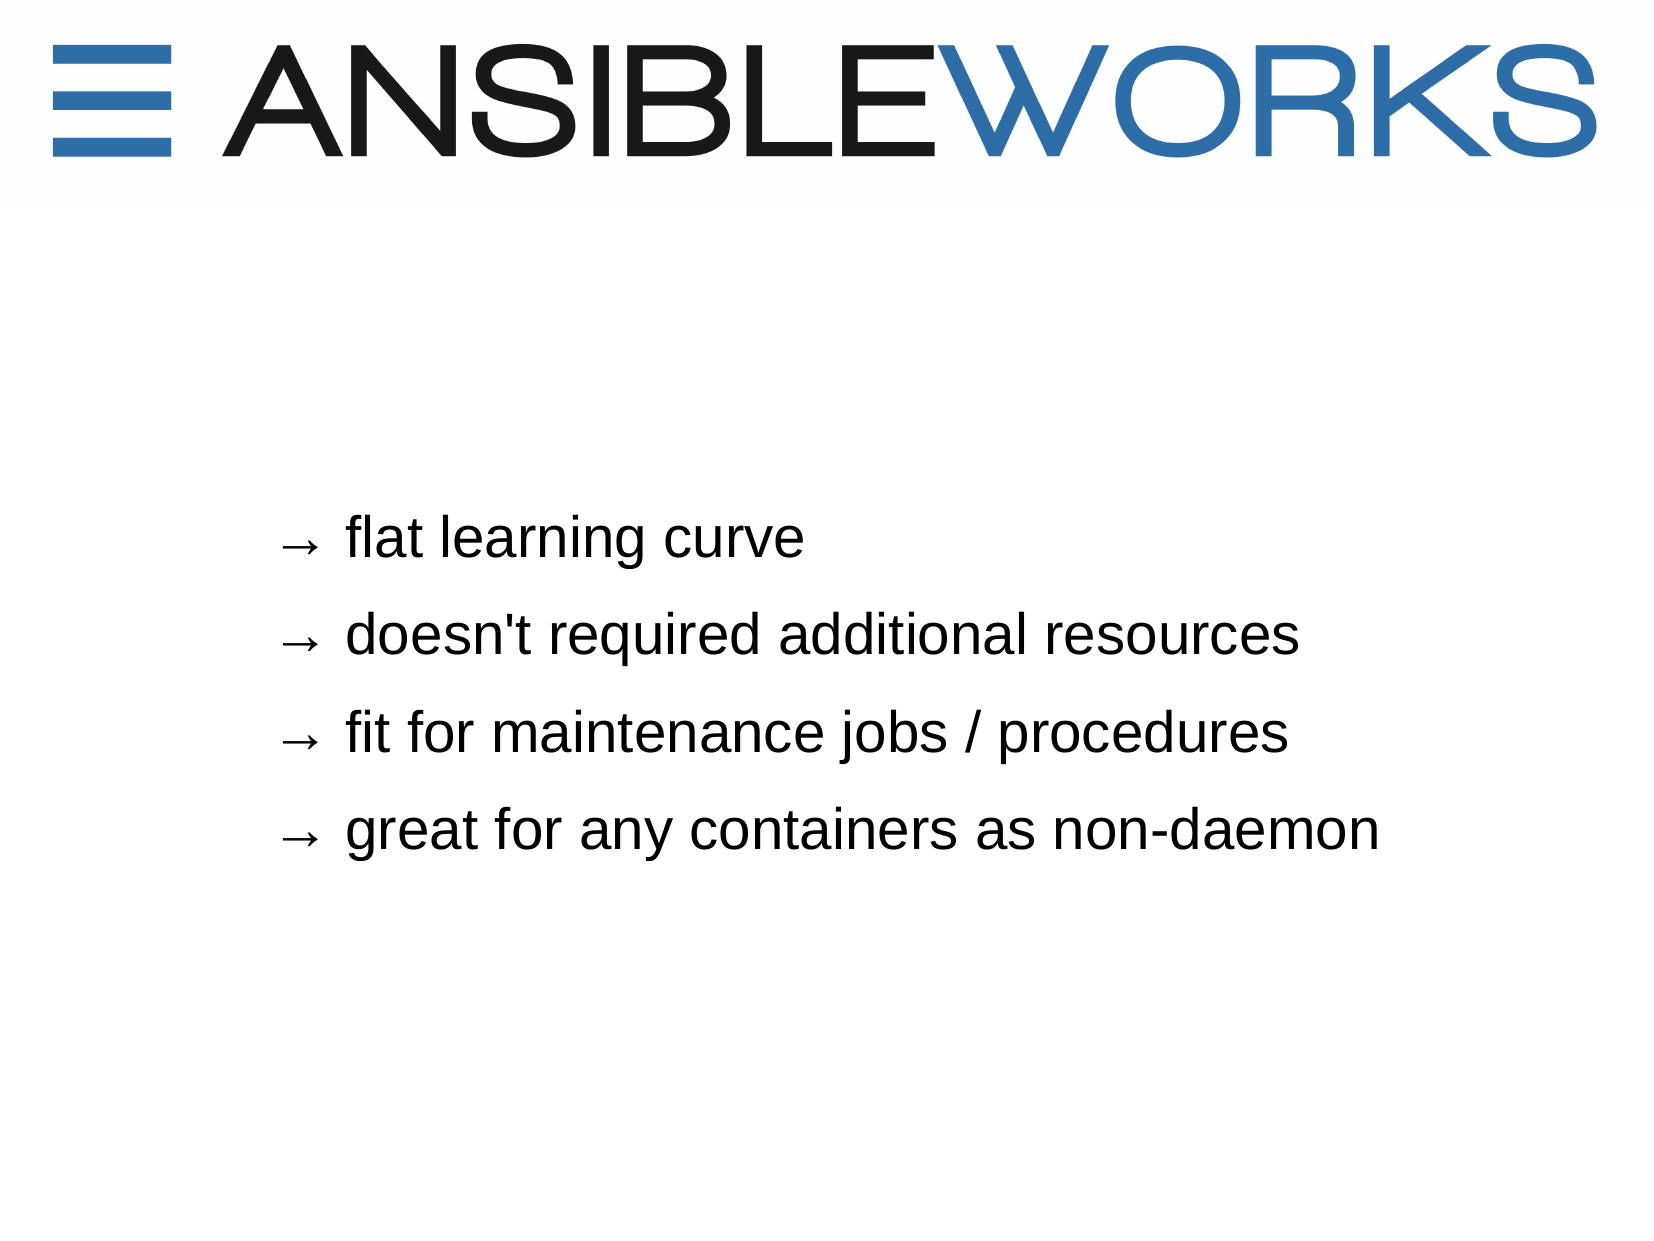

→ flat learning curve
→ doesn't required additional resources
→ fit for maintenance jobs / procedures
→ great for any containers as non-daemon